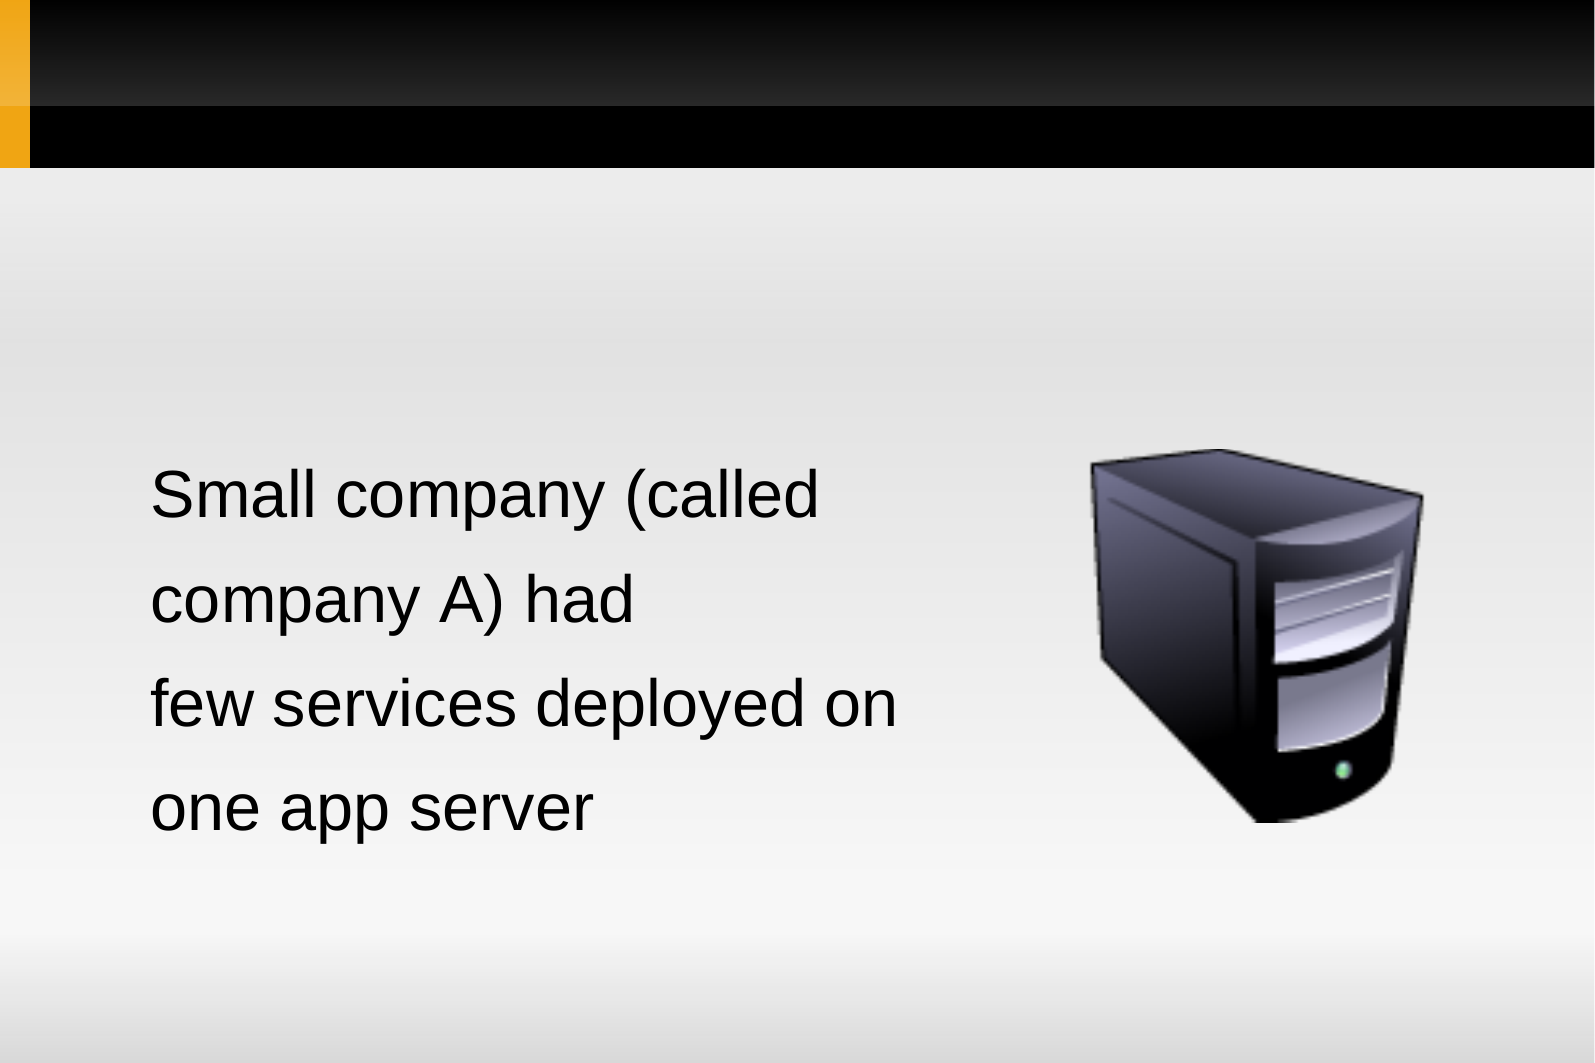

#
Small company (called
company A) had
few services deployed on
one app server